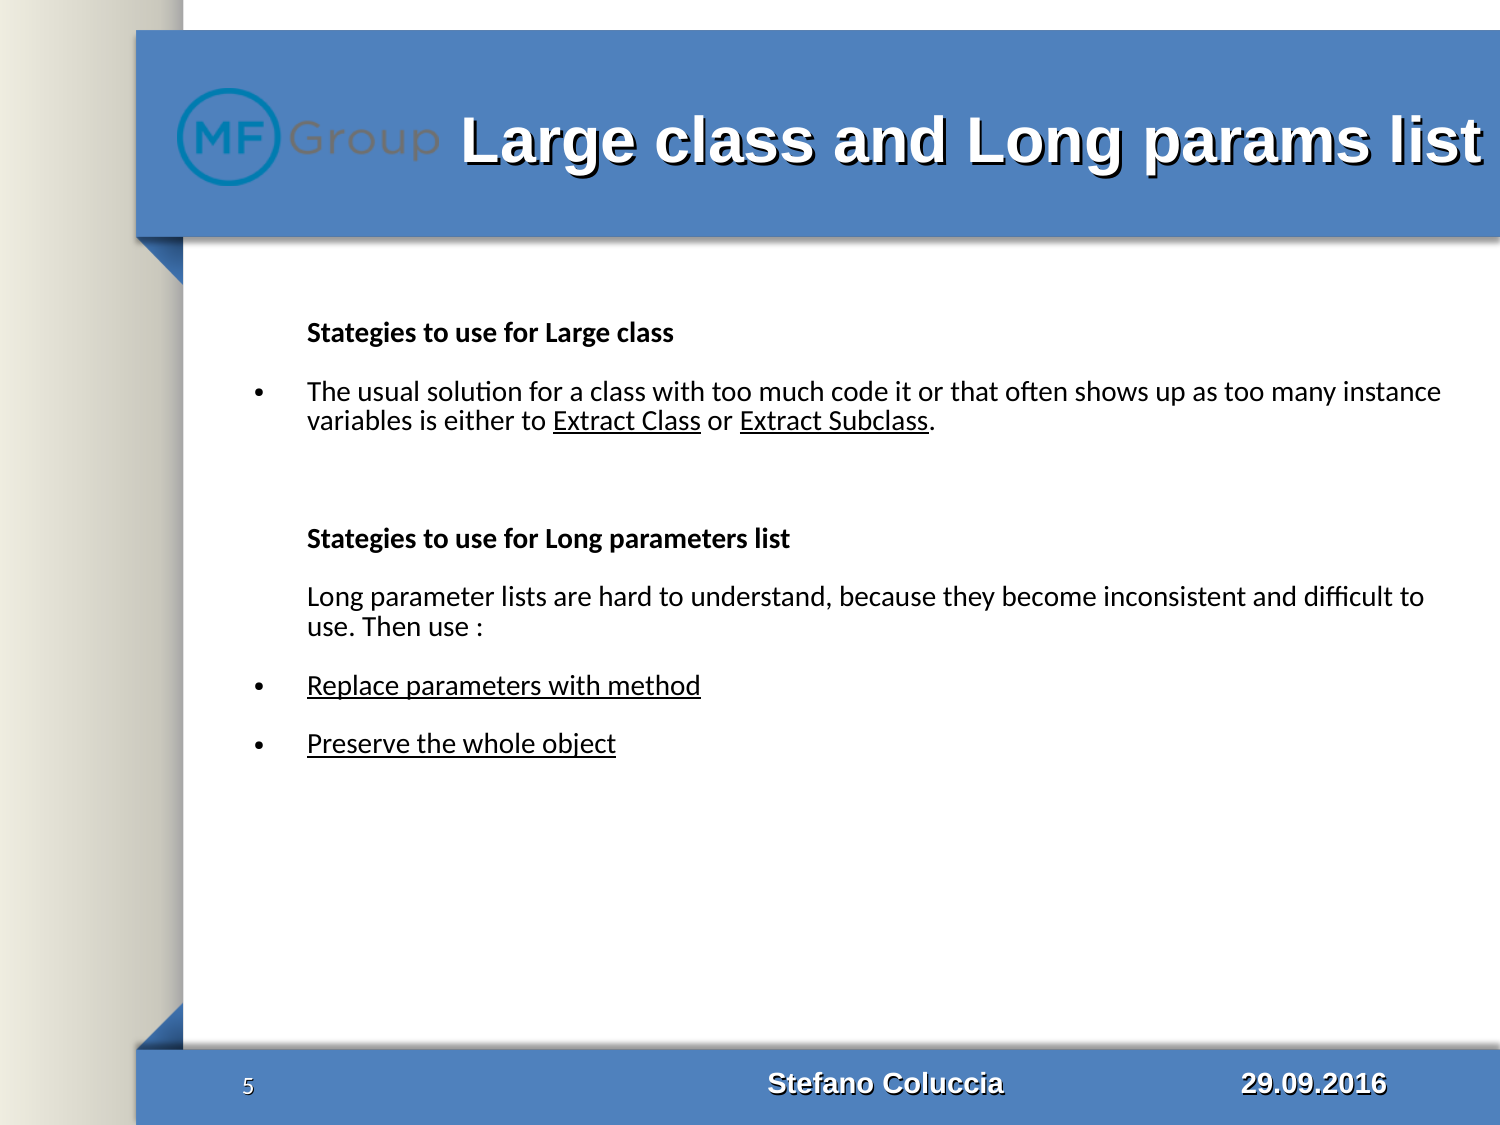

# Large class and Long params list
Stategies to use for Large class
The usual solution for a class with too much code it or that often shows up as too many instance variables is either to Extract Class or Extract Subclass.
Stategies to use for Long parameters list
Long parameter lists are hard to understand, because they become inconsistent and difficult to use. Then use :
Replace parameters with method
Preserve the whole object
5
Stefano Coluccia
29.09.2016